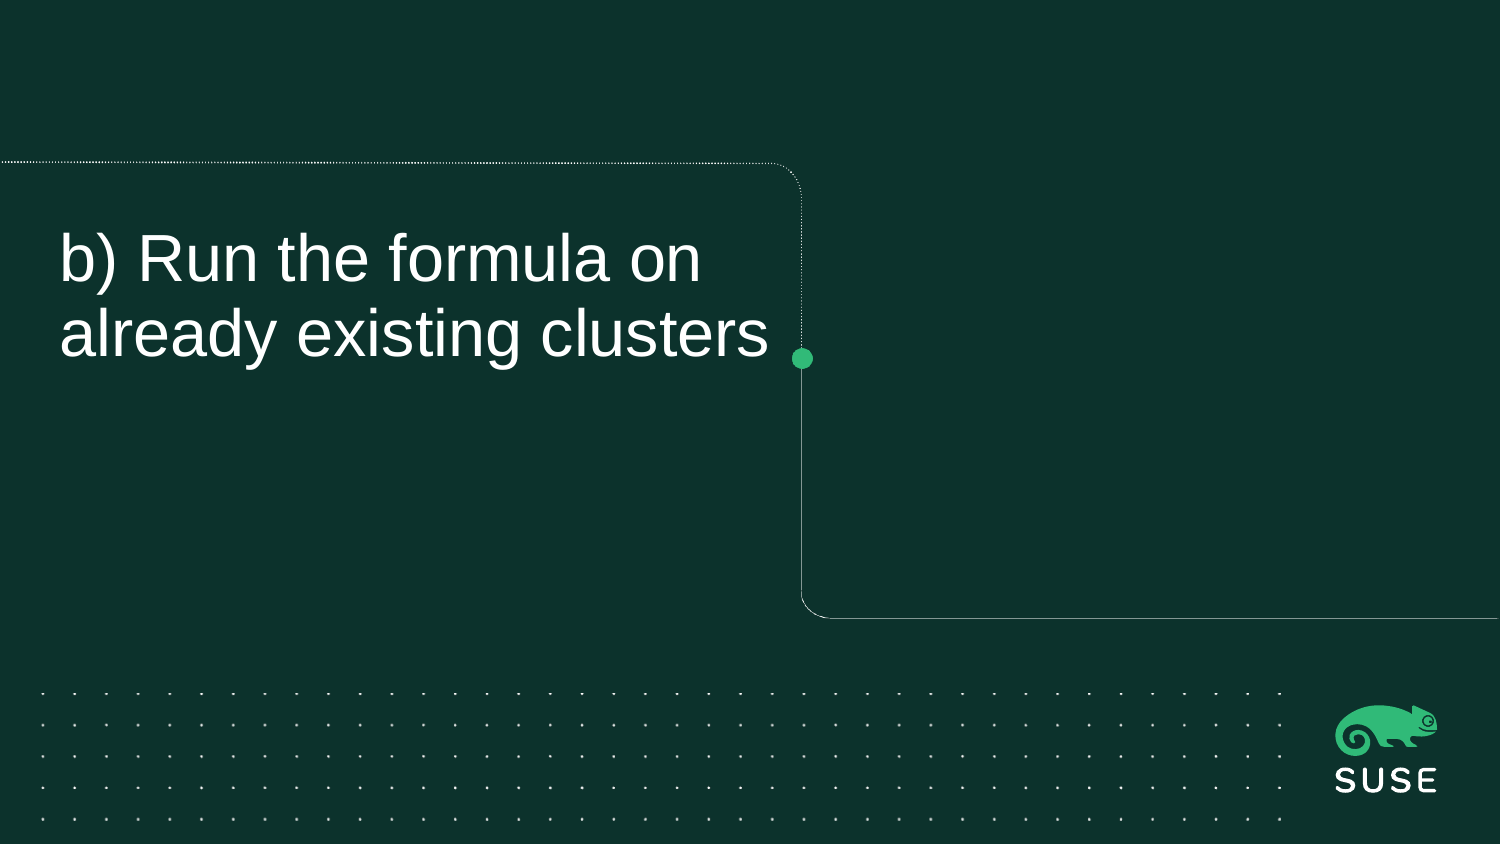

b) Run the formula on already existing clusters